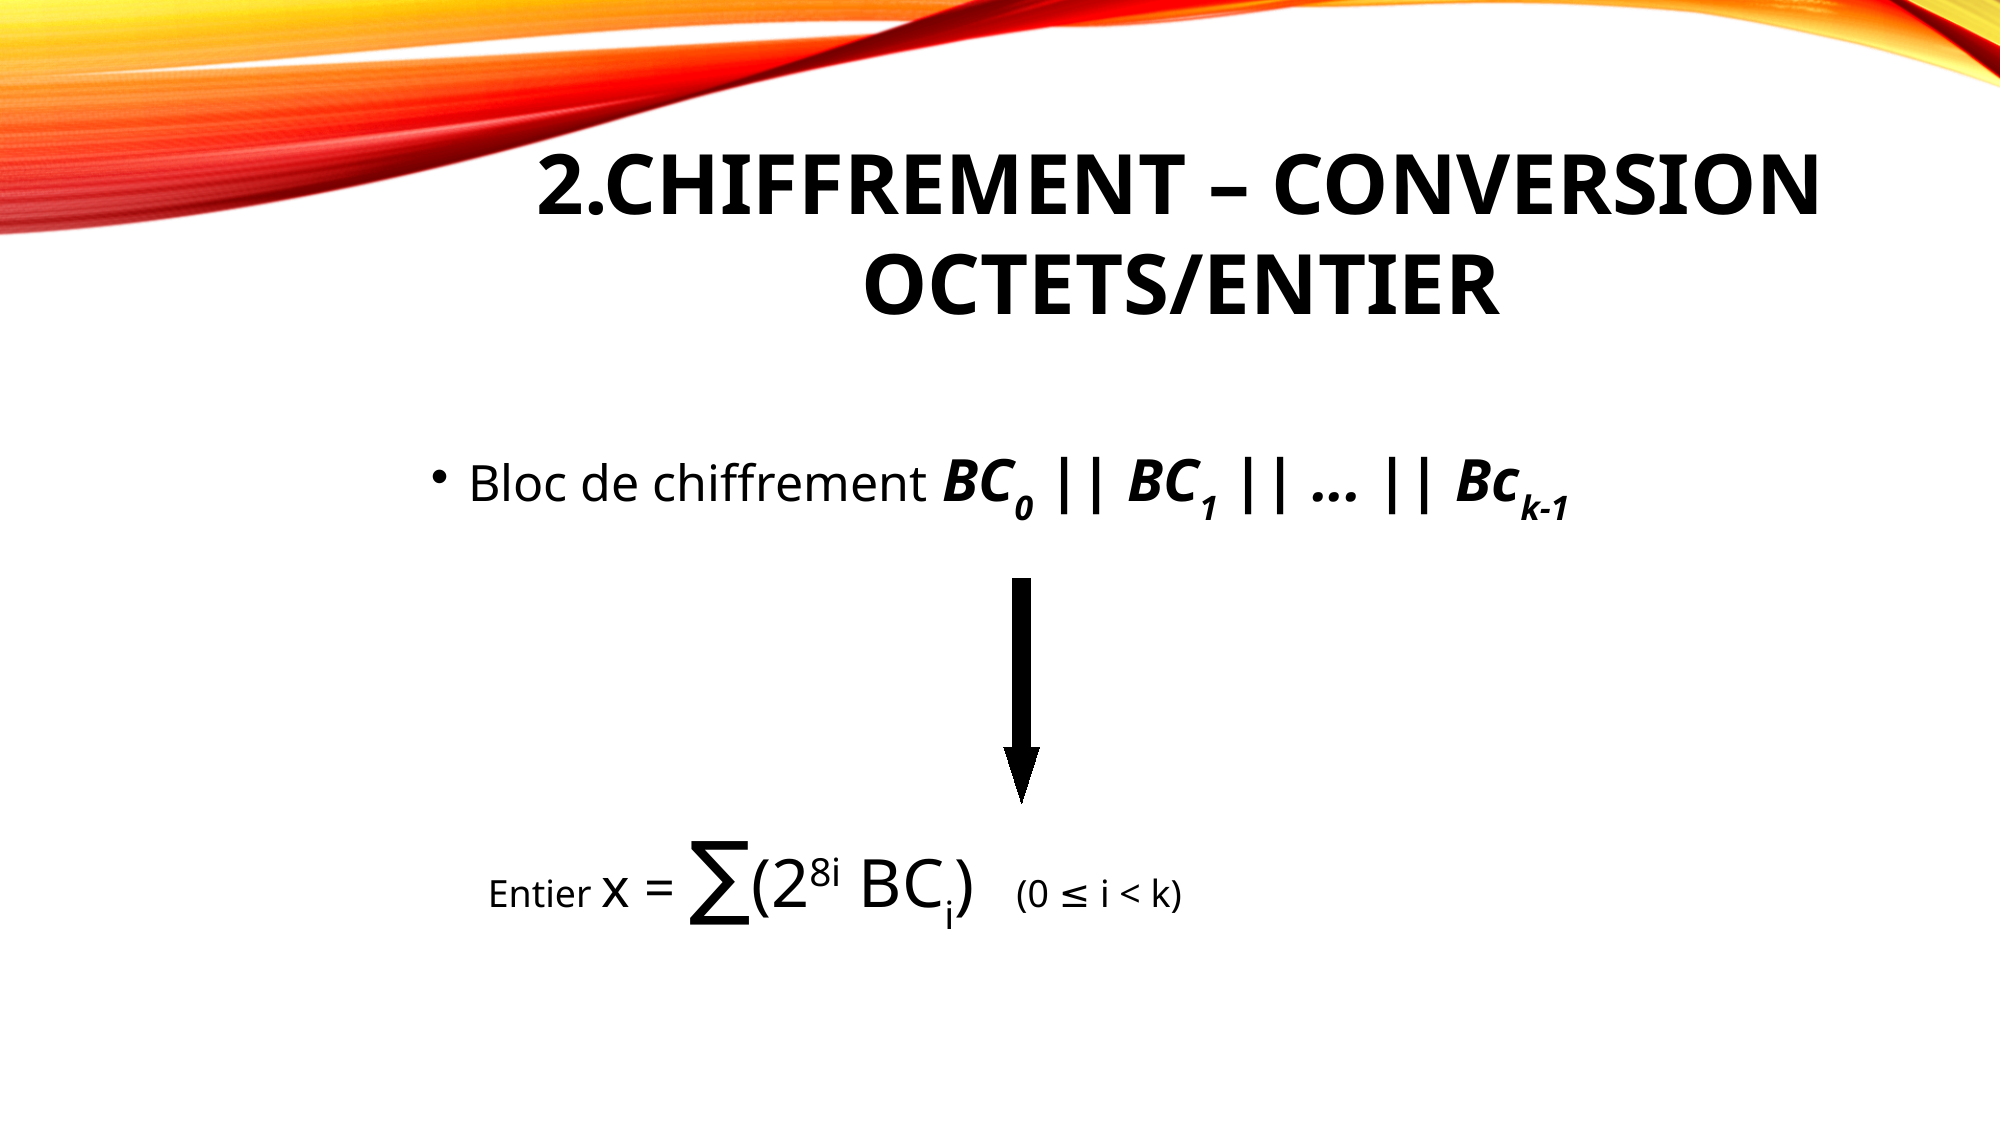

2.Chiffrement – conversion Octets/Entier
Bloc de chiffrement BC0 || BC1 || ... || Bck-1
 Entier x = ∑(28i BCi) (0 ≤ i < k)